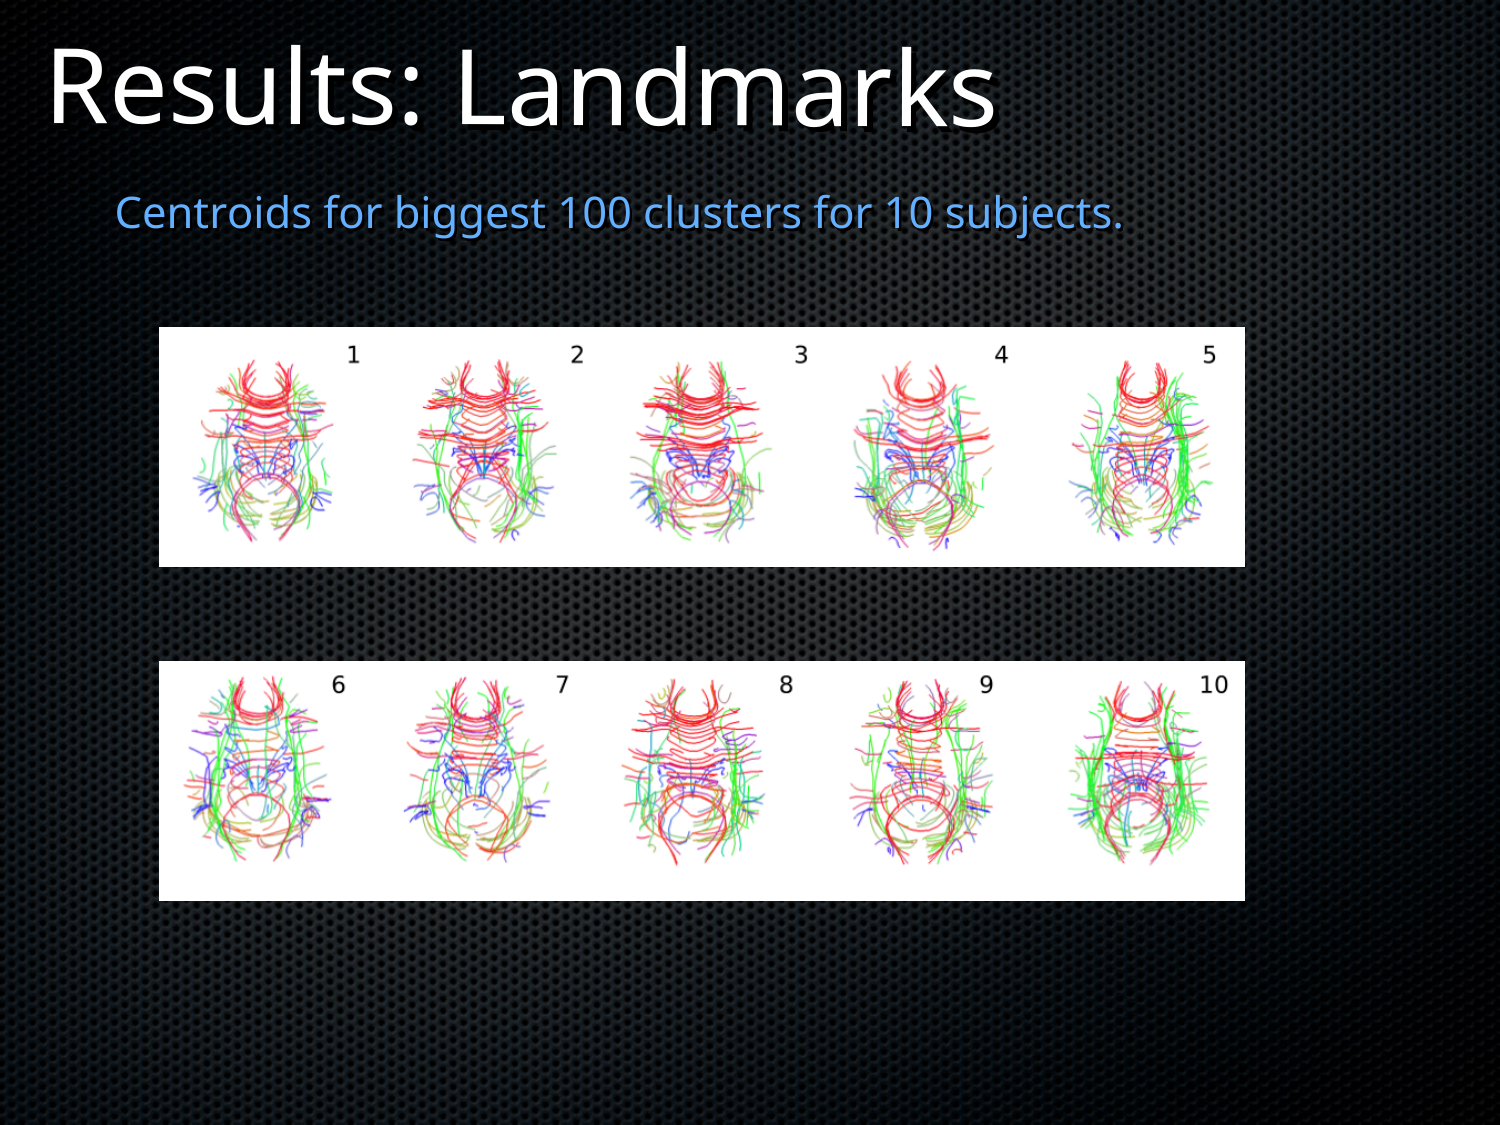

# Results: Landmarks
Centroids for biggest 100 clusters for 10 subjects.